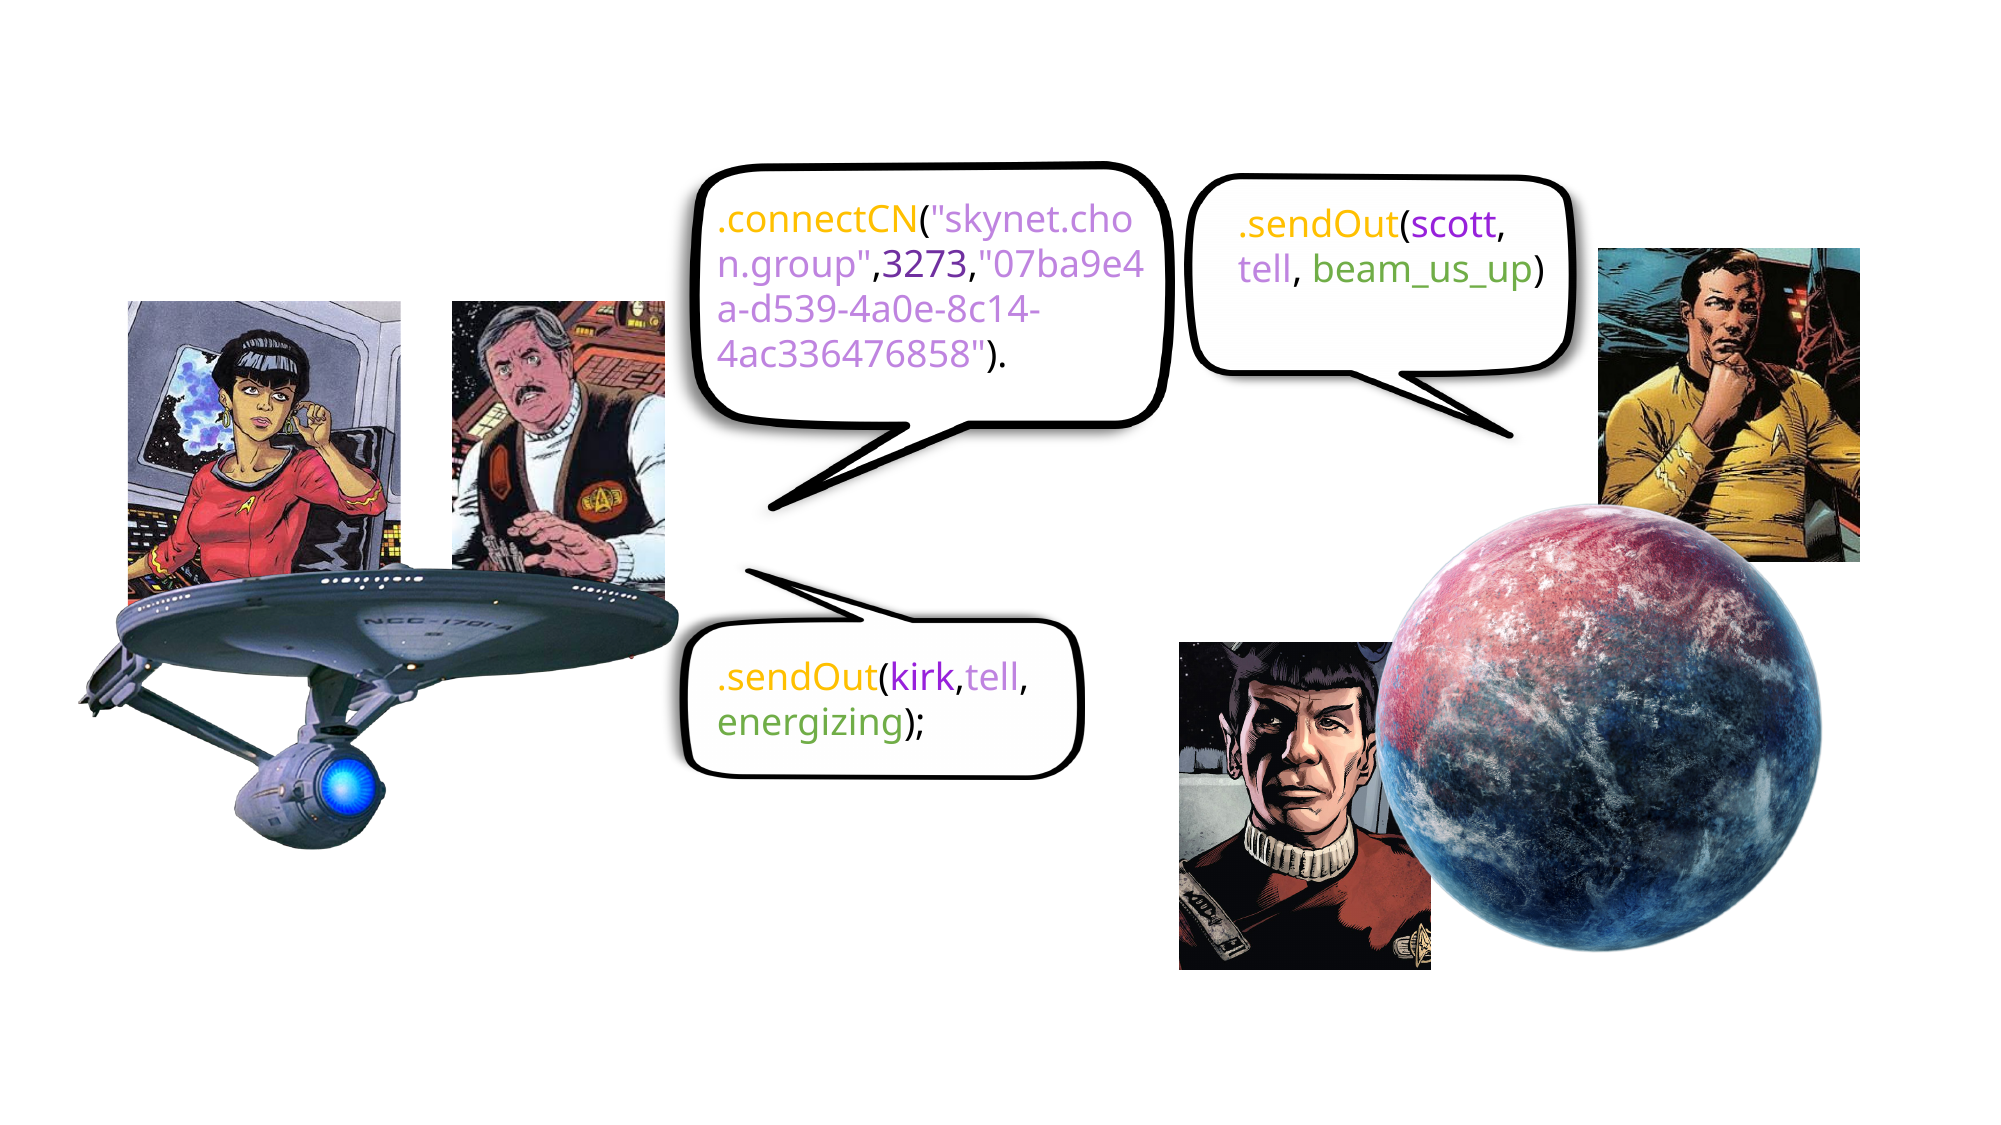

Exemplo: Bio-Inspired Protocol
.connectCN("skynet.chon.group",3273,"07ba9e4a-d539-4a0e-8c14-4ac336476858").
.sendOut(scott, tell, beam_us_up)
.sendOut(kirk,tell,energizing);